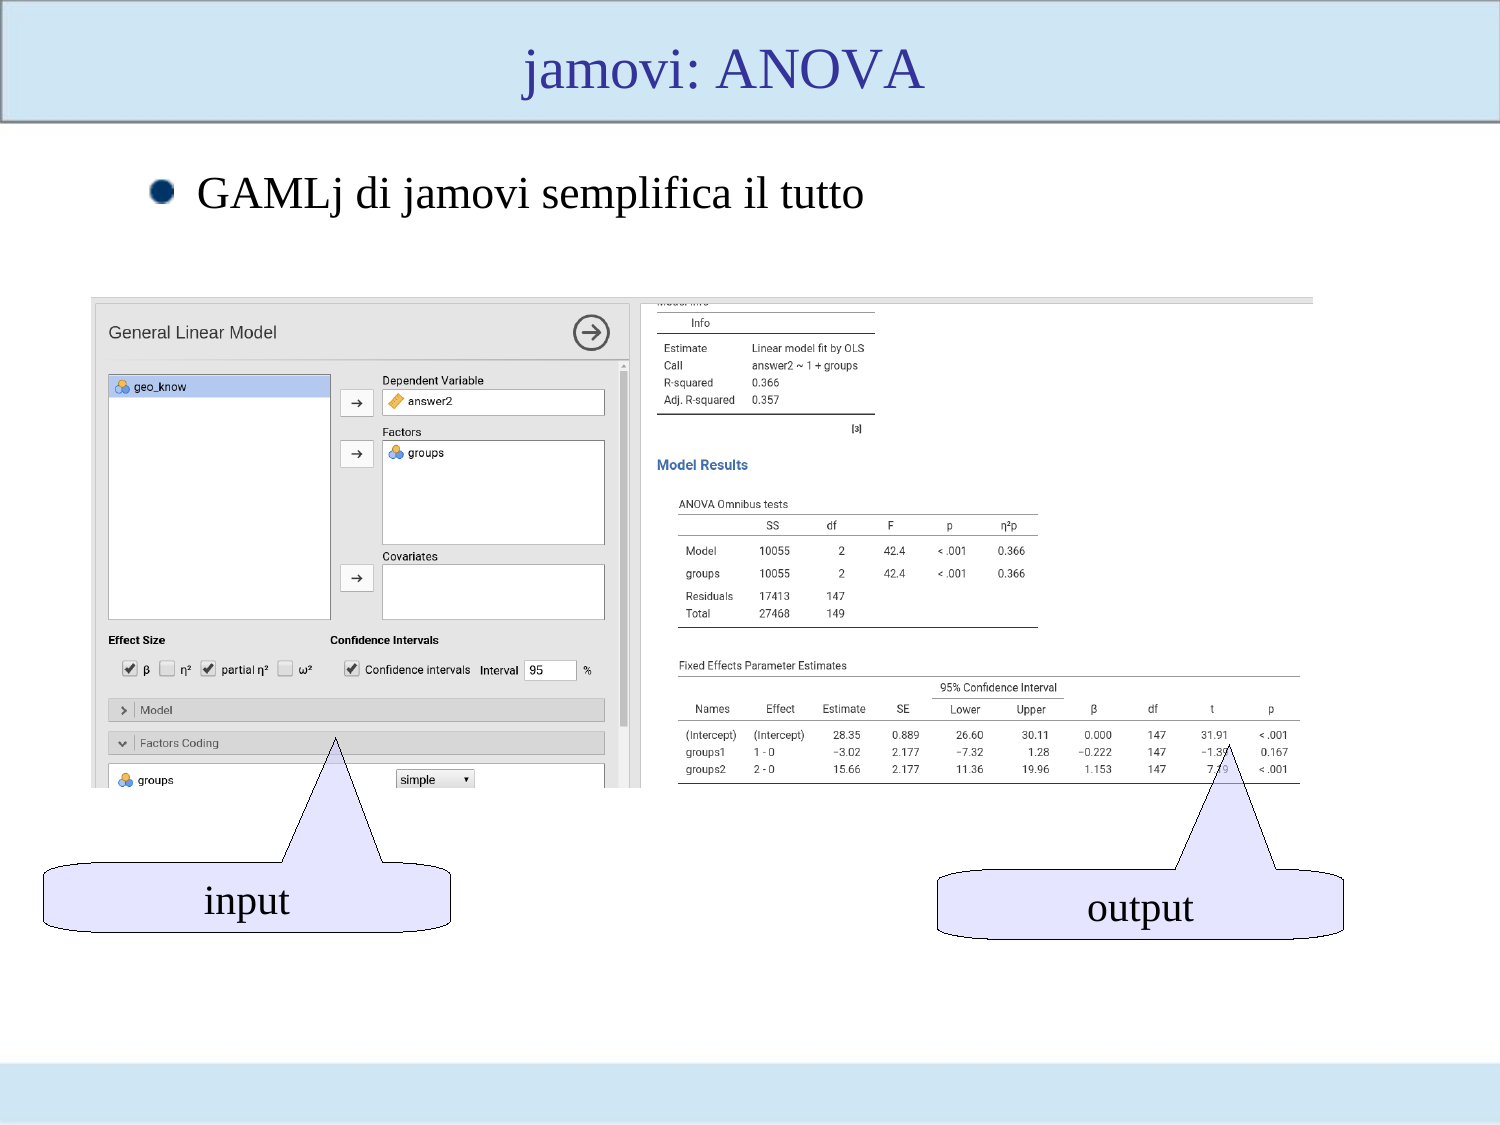

# jamovi: ANOVA
 GAMLj di jamovi semplifica il tutto
input
output
116